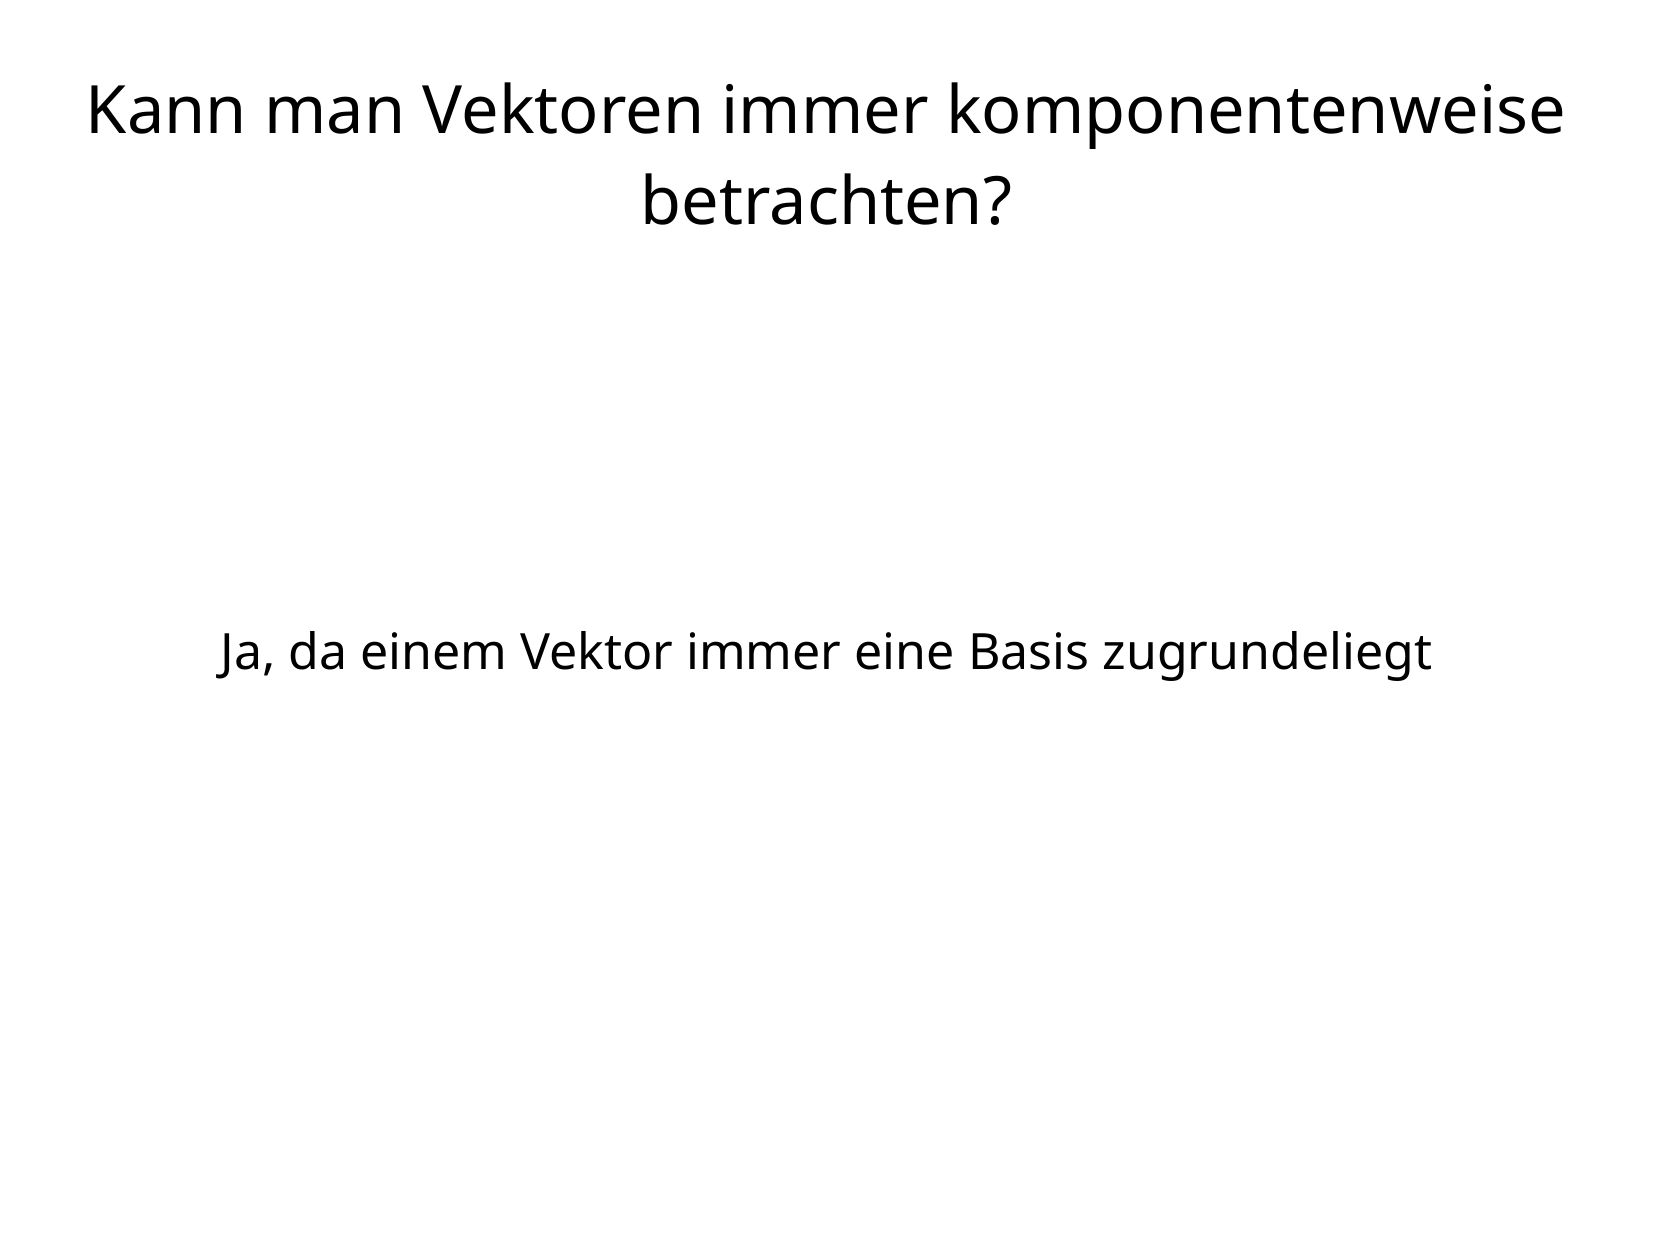

# Kann man Vektoren immer komponentenweise betrachten?
Ja, da einem Vektor immer eine Basis zugrundeliegt